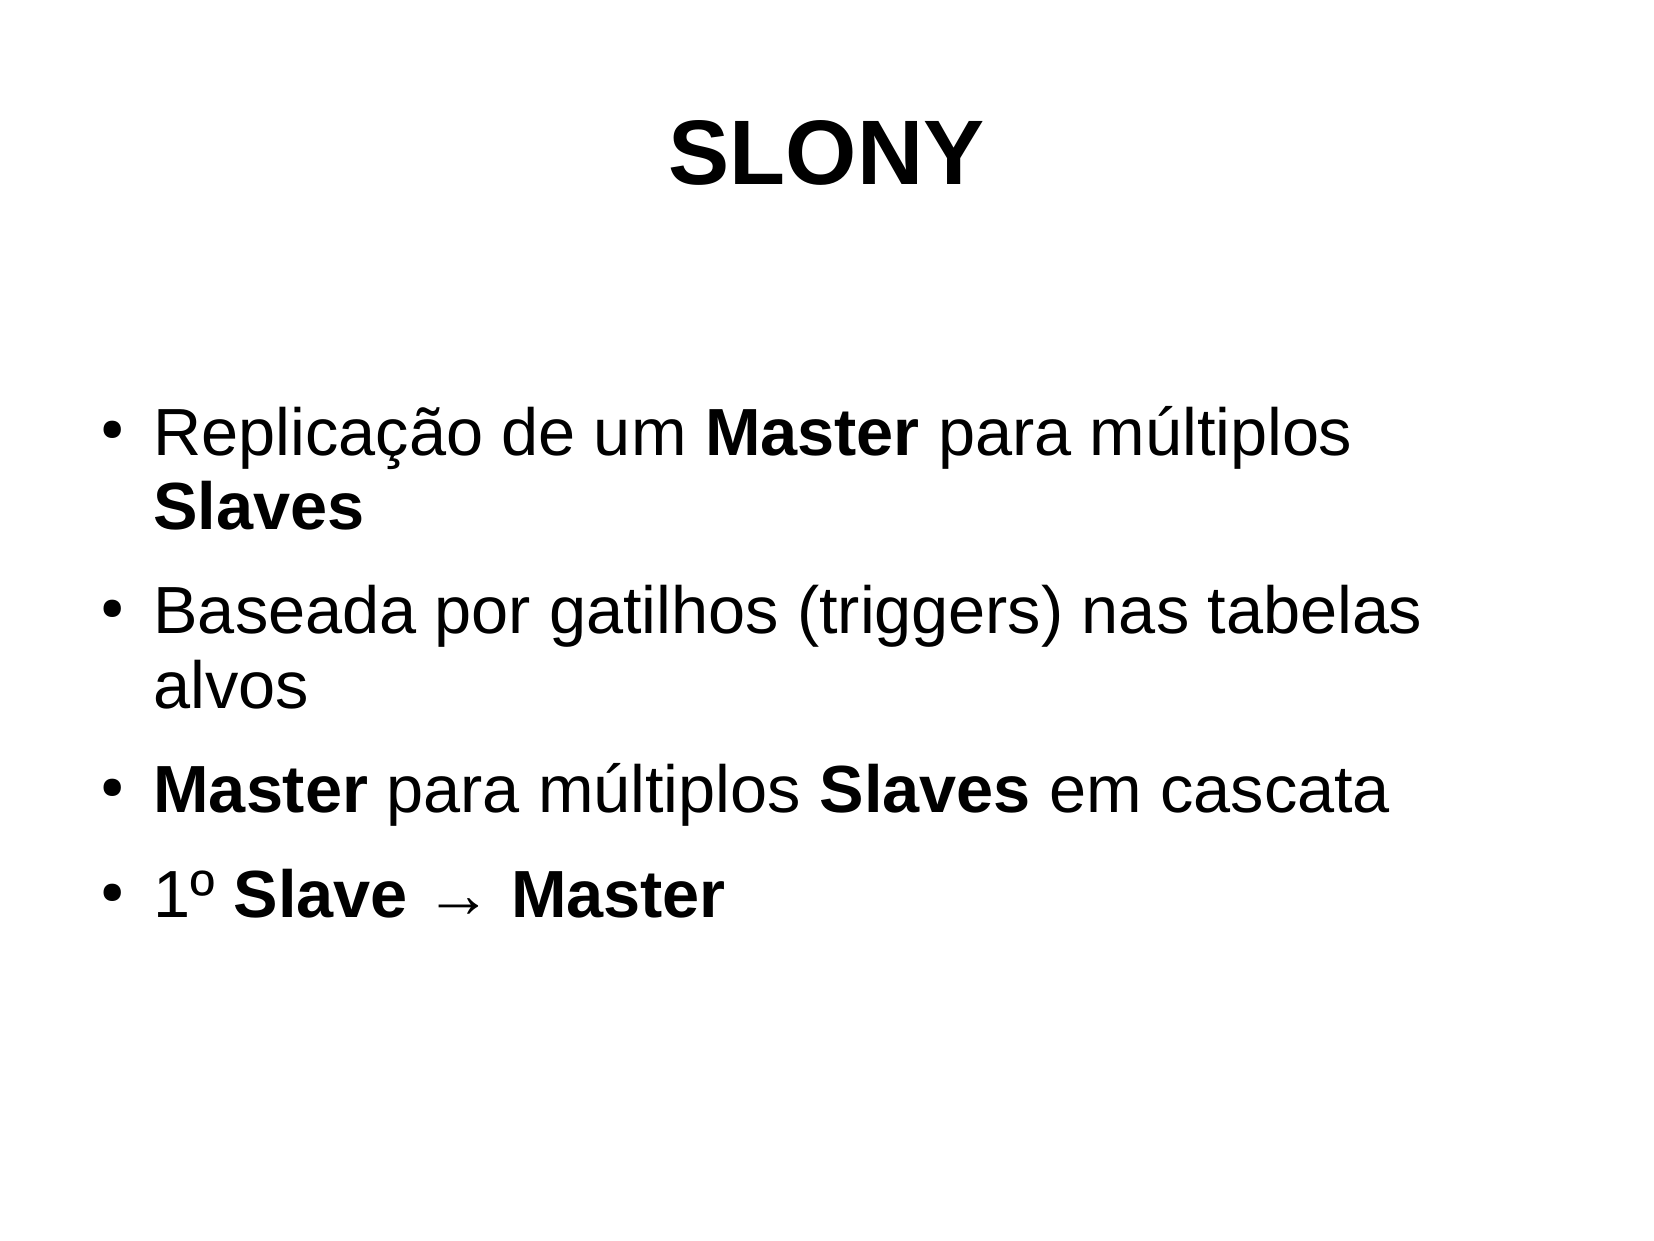

# SLONY
Replicação de um Master para múltiplos Slaves
Baseada por gatilhos (triggers) nas tabelas alvos
Master para múltiplos Slaves em cascata
1º Slave → Master